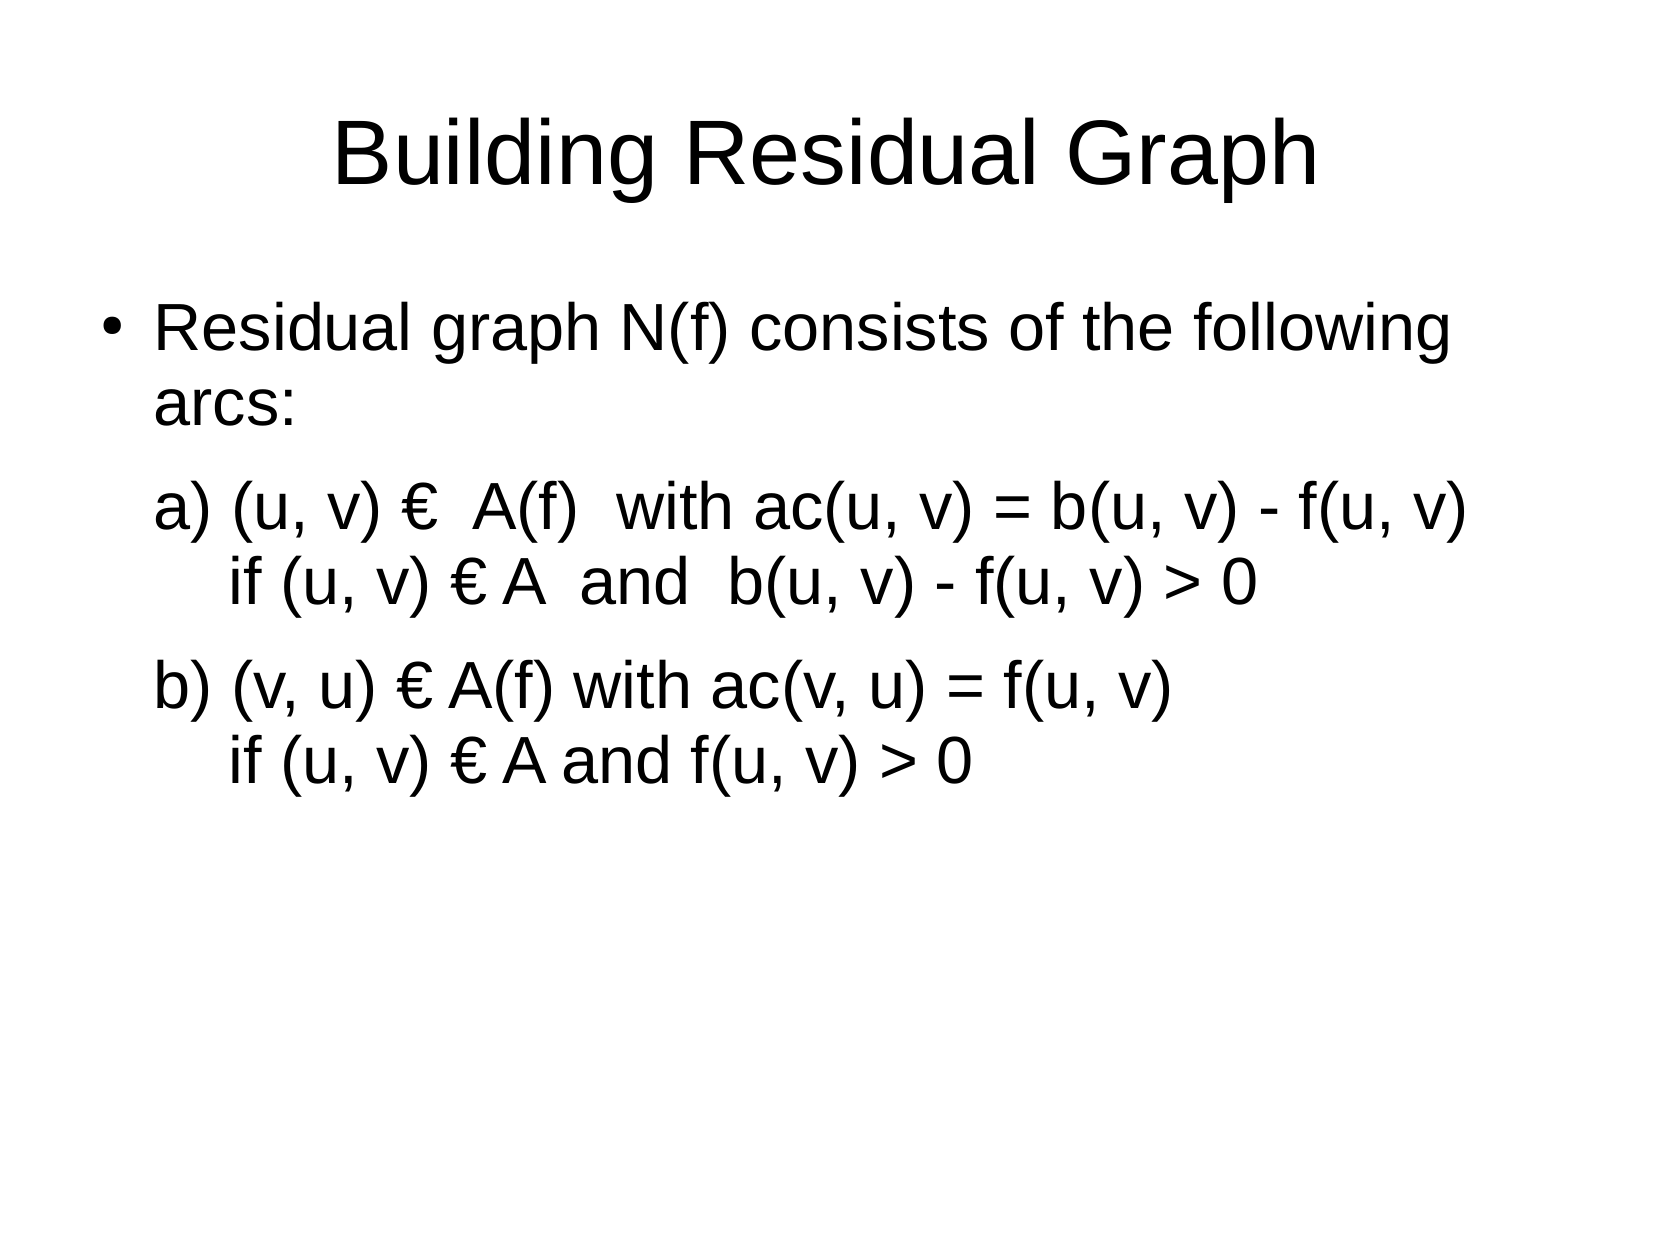

# Building Residual Graph
Residual graph N(f) consists of the following arcs:
a) (u, v) € A(f) with ac(u, v) = b(u, v) - f(u, v)
	if (u, v) € A and b(u, v) - f(u, v) > 0
b) (v, u) € A(f) with ac(v, u) = f(u, v)
	if (u, v) € A and f(u, v) > 0